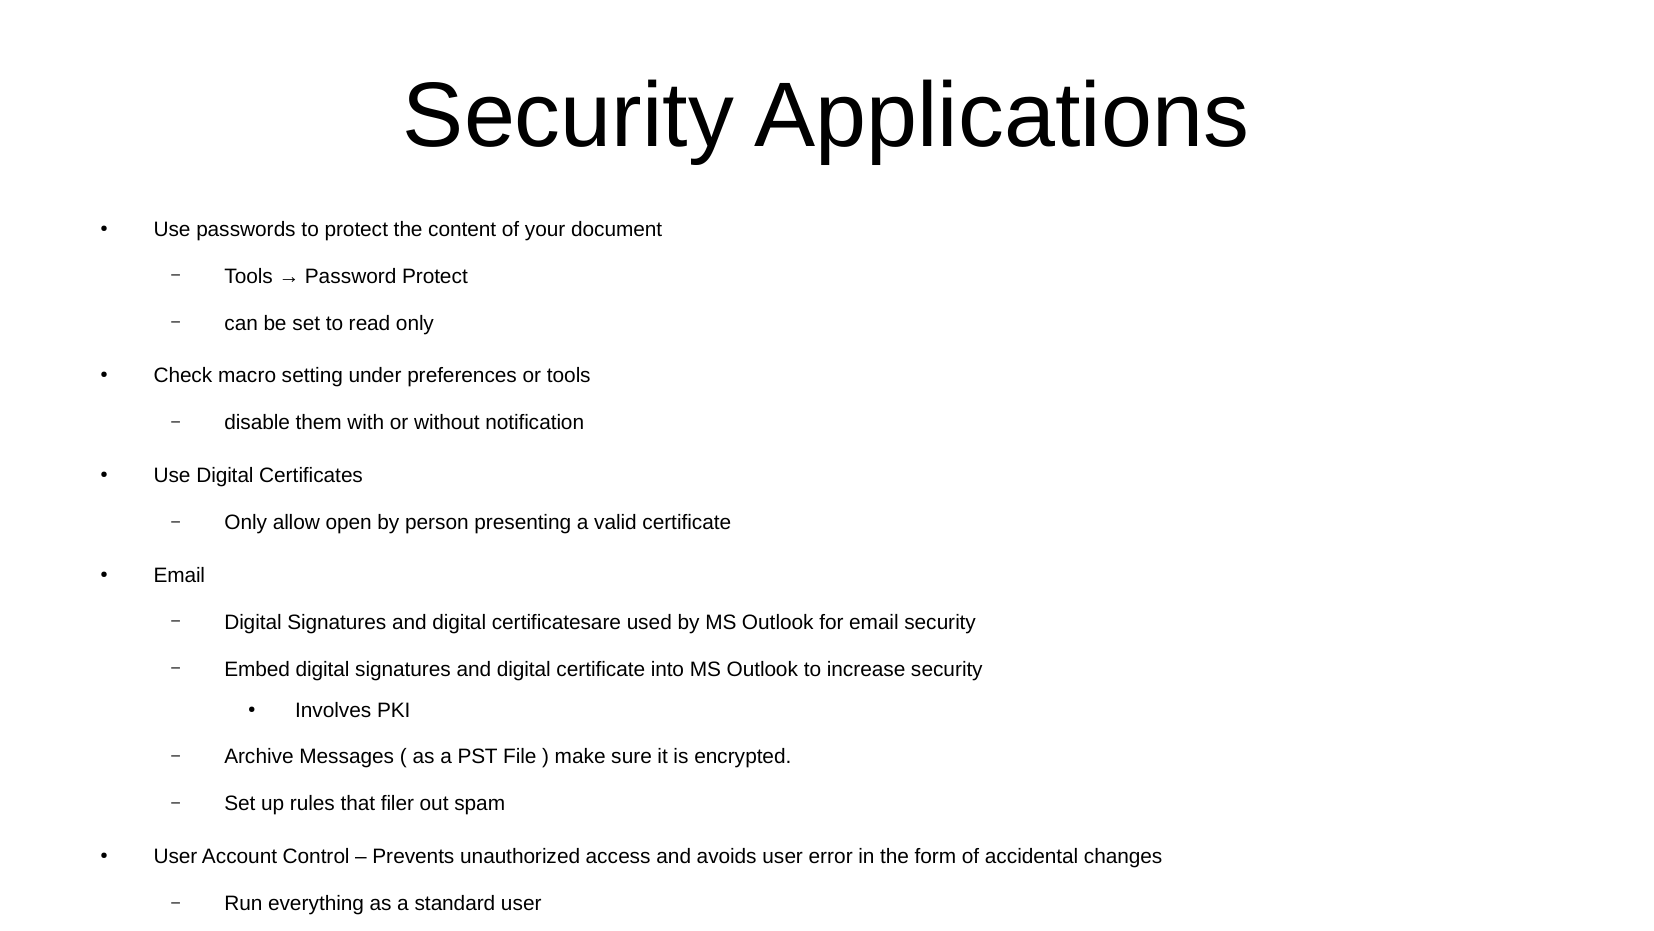

# Security Applications
Use passwords to protect the content of your document
Tools → Password Protect
can be set to read only
Check macro setting under preferences or tools
disable them with or without notification
Use Digital Certificates
Only allow open by person presenting a valid certificate
Email
Digital Signatures and digital certificatesare used by MS Outlook for email security
Embed digital signatures and digital certificate into MS Outlook to increase security
Involves PKI
Archive Messages ( as a PST File ) make sure it is encrypted.
Set up rules that filer out spam
User Account Control – Prevents unauthorized access and avoids user error in the form of accidental changes
Run everything as a standard user